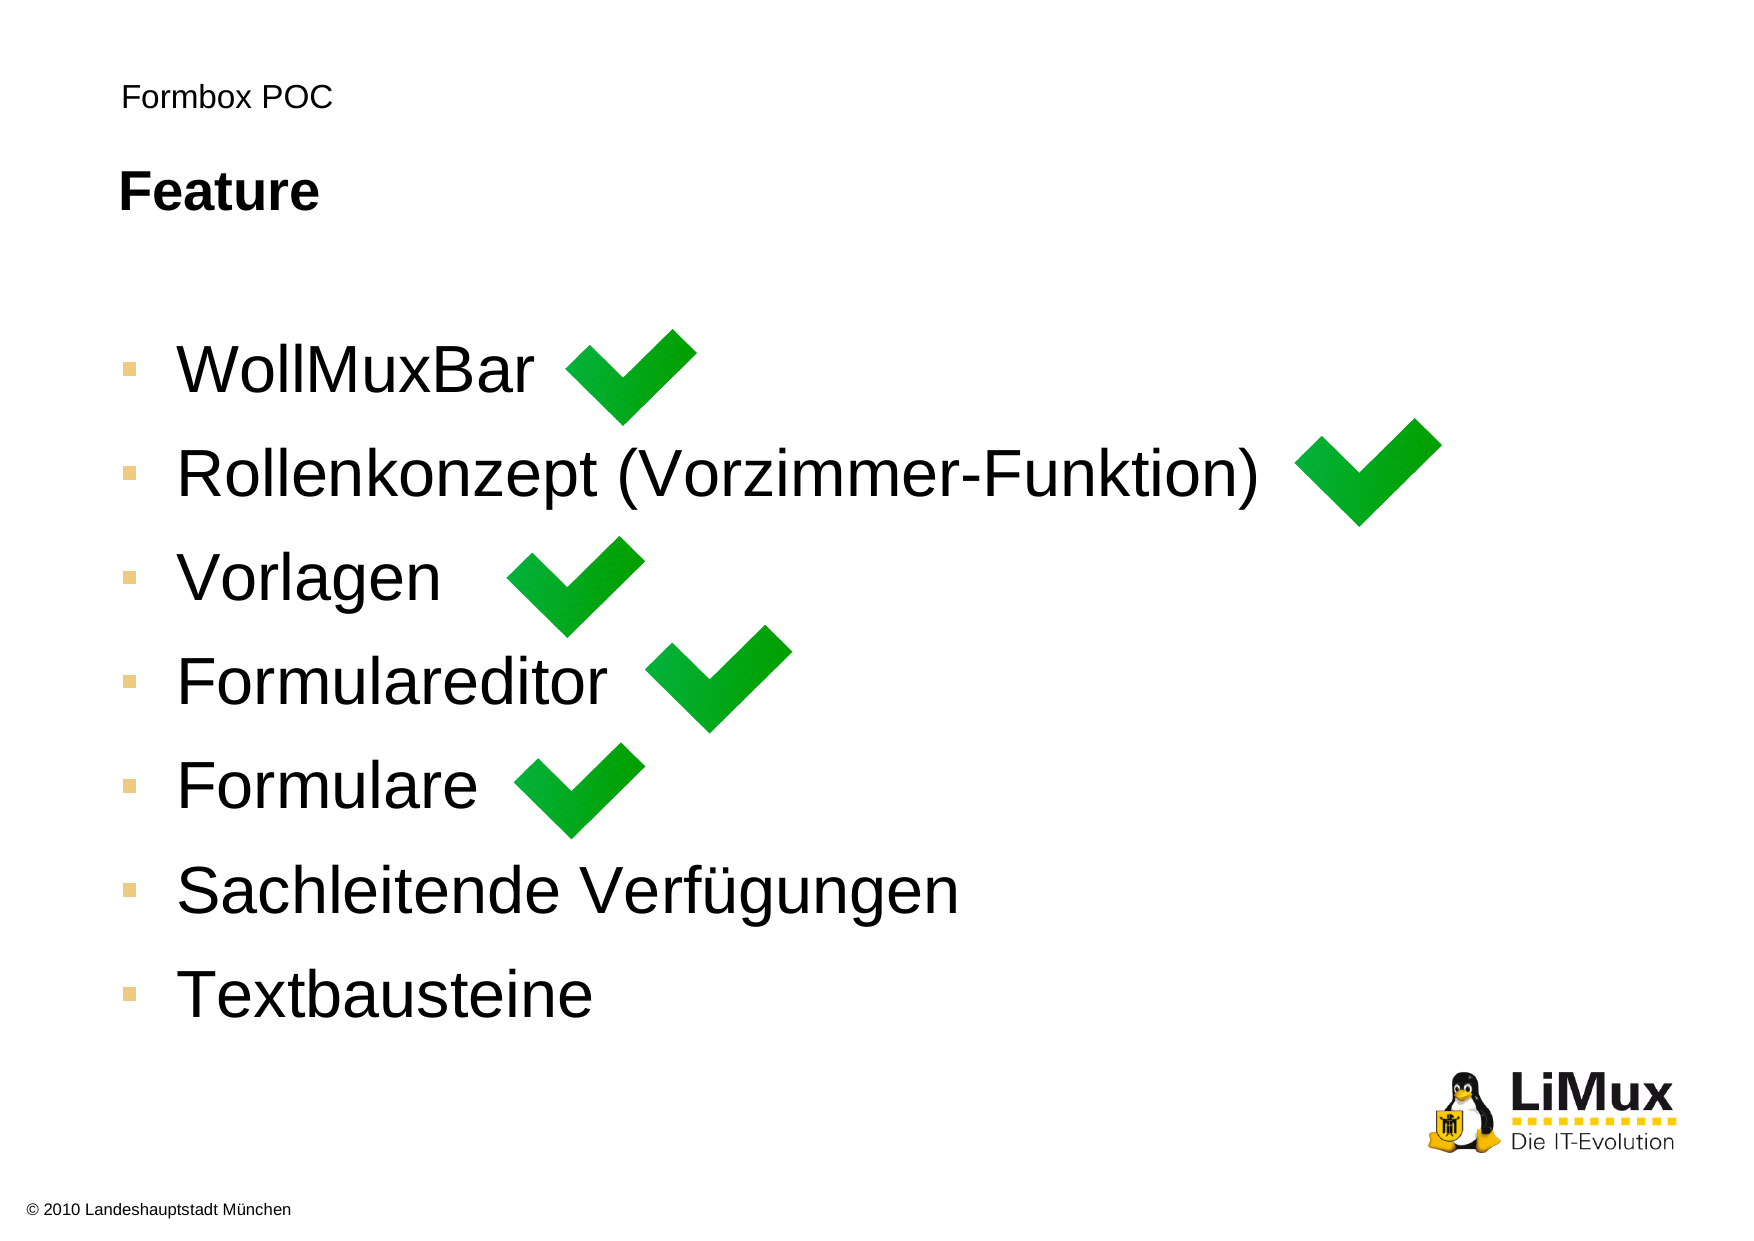

# Feature
WollMuxBar
Rollenkonzept (Vorzimmer-Funktion)
Vorlagen
Formulareditor
Formulare
Sachleitende Verfügungen
Textbausteine